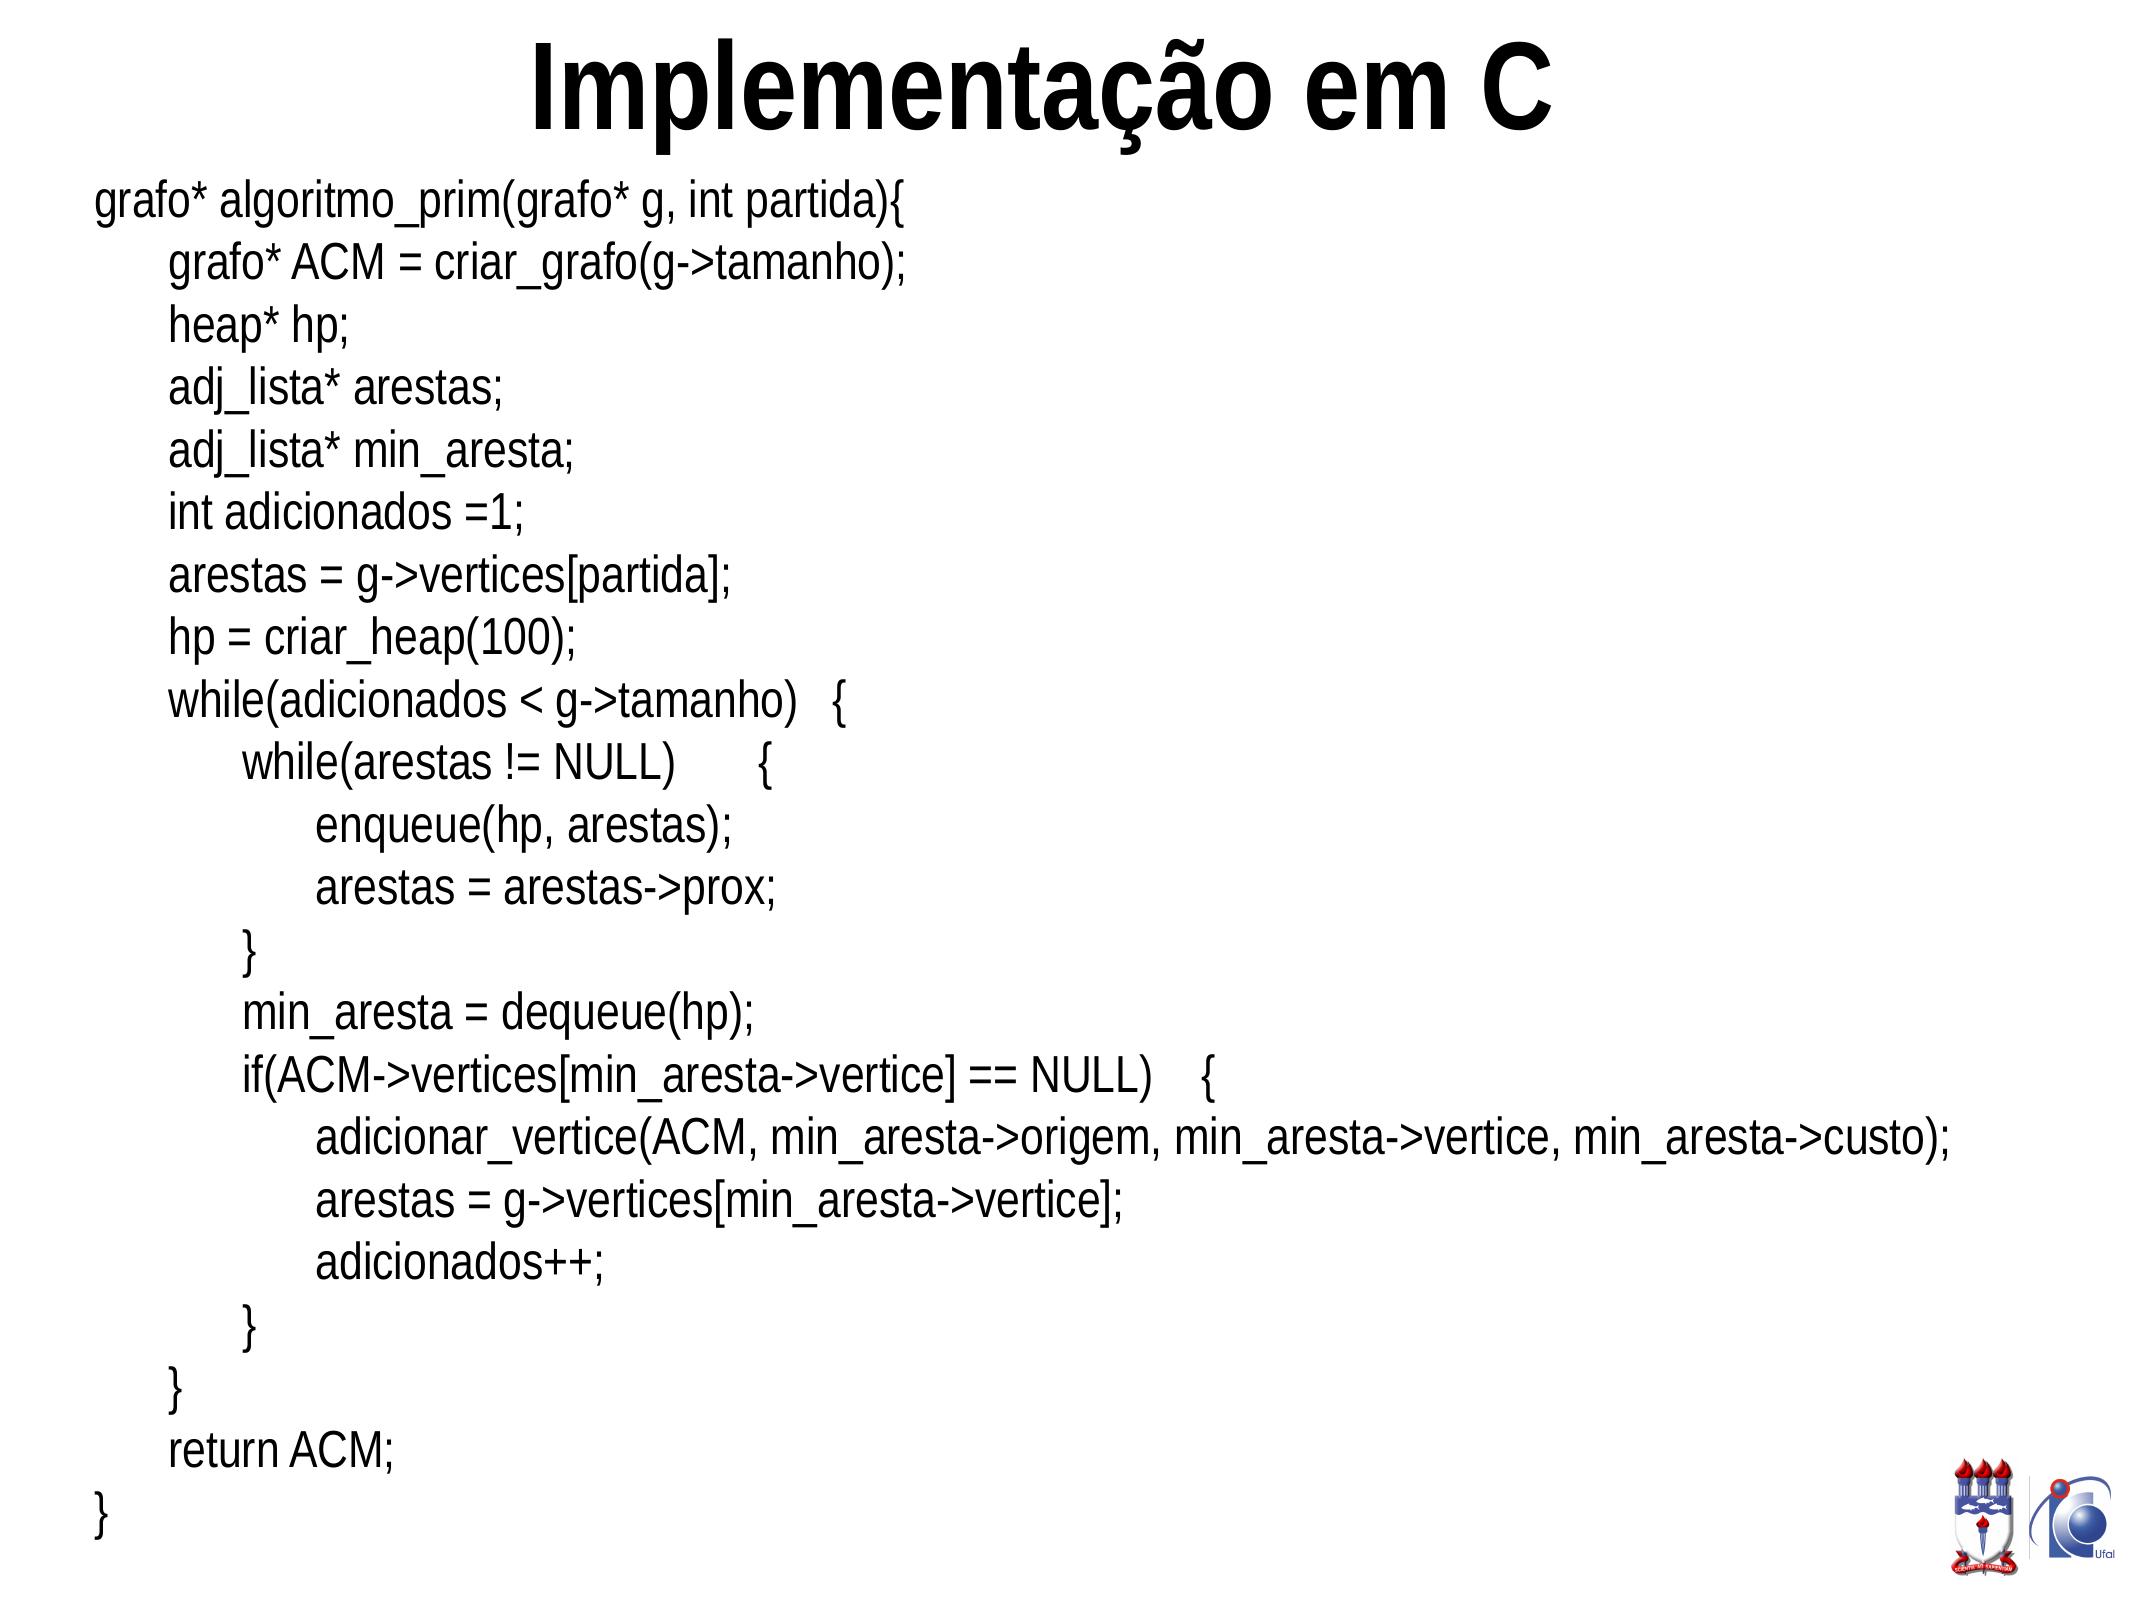

Implementação em C
grafo* algoritmo_prim(grafo* g, int partida){
	grafo* ACM = criar_grafo(g->tamanho);
	heap* hp;
	adj_lista* arestas;
	adj_lista* min_aresta;
	int adicionados =1;
	arestas = g->vertices[partida];
	hp = criar_heap(100);
	while(adicionados < g->tamanho)	{
		while(arestas != NULL)		{
			enqueue(hp, arestas);
			arestas = arestas->prox;
		}
		min_aresta = dequeue(hp);
		if(ACM->vertices[min_aresta->vertice] == NULL)	{
			adicionar_vertice(ACM, min_aresta->origem, min_aresta->vertice, min_aresta->custo);
			arestas = g->vertices[min_aresta->vertice];
			adicionados++;
		}
	}
	return ACM;
}